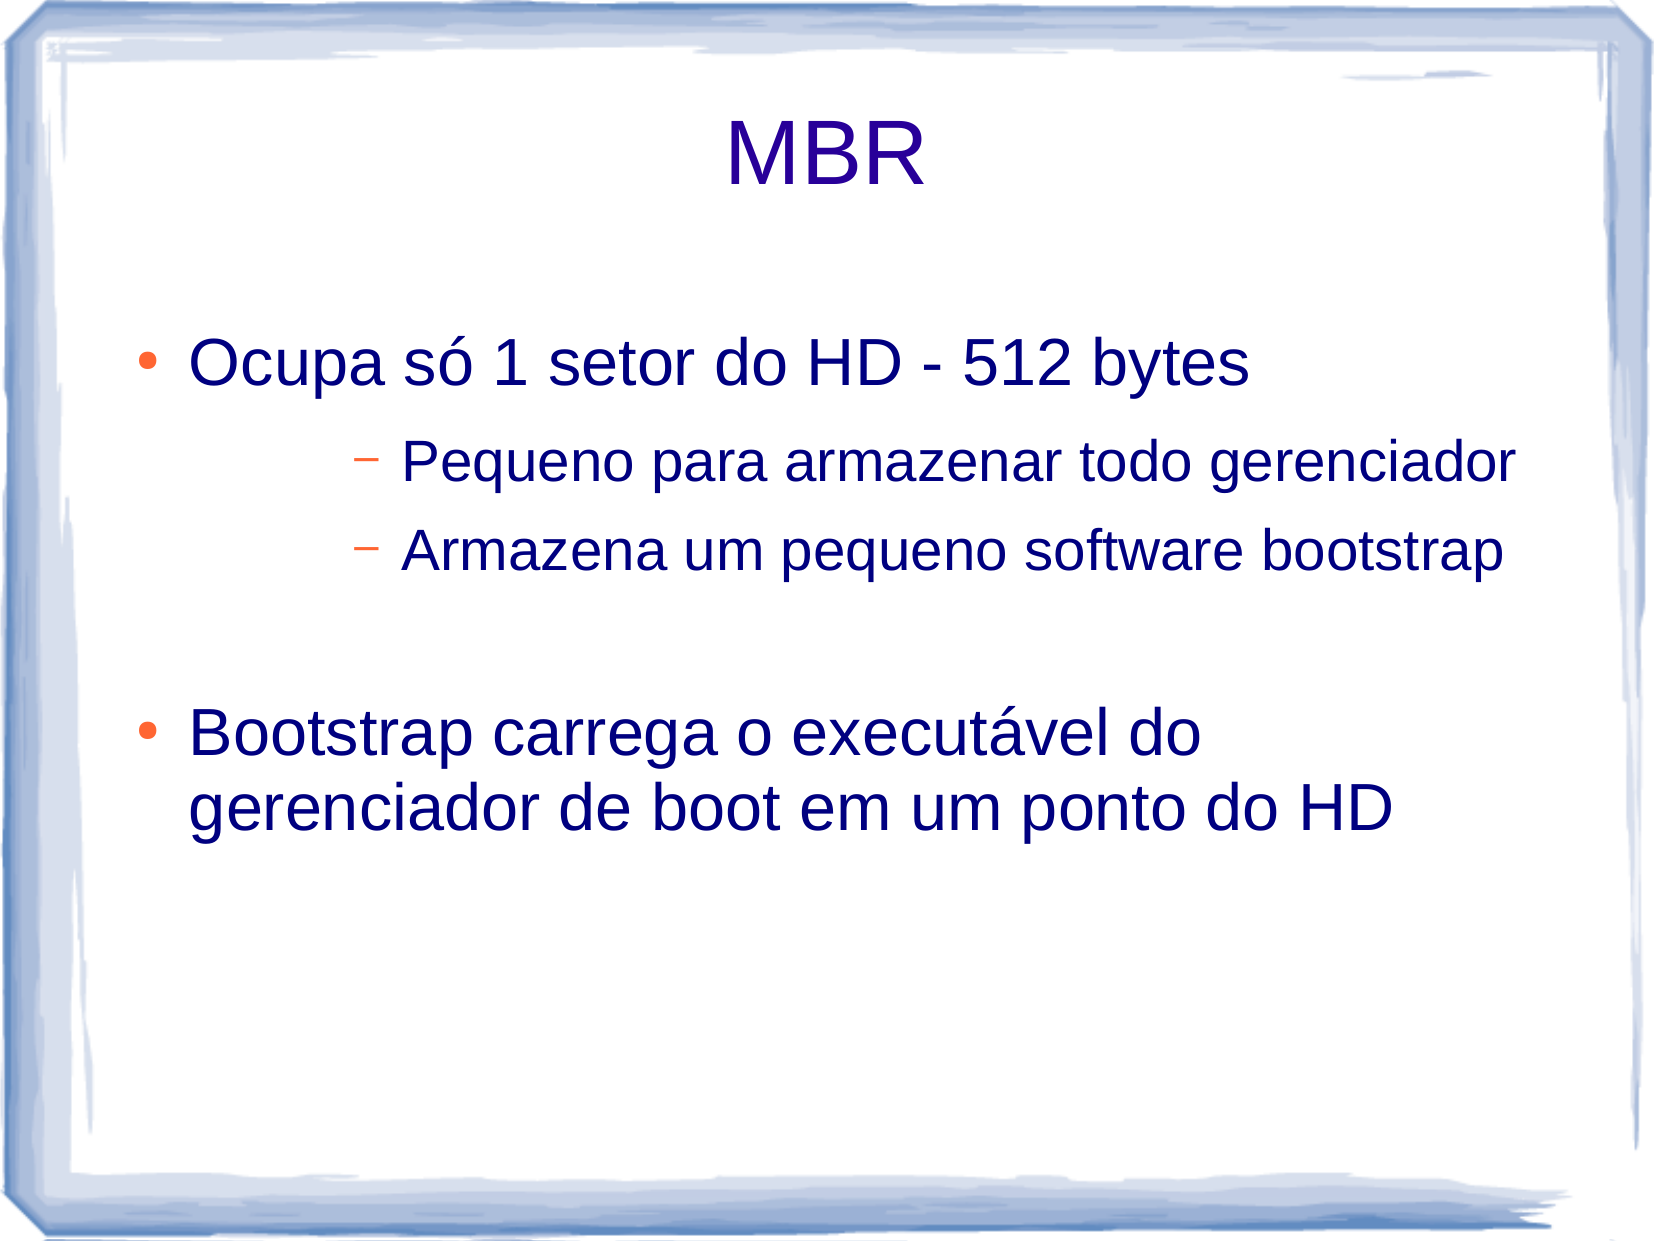

# MBR
Ocupa só 1 setor do HD - 512 bytes
Pequeno para armazenar todo gerenciador
Armazena um pequeno software bootstrap
Bootstrap carrega o executável do gerenciador de boot em um ponto do HD